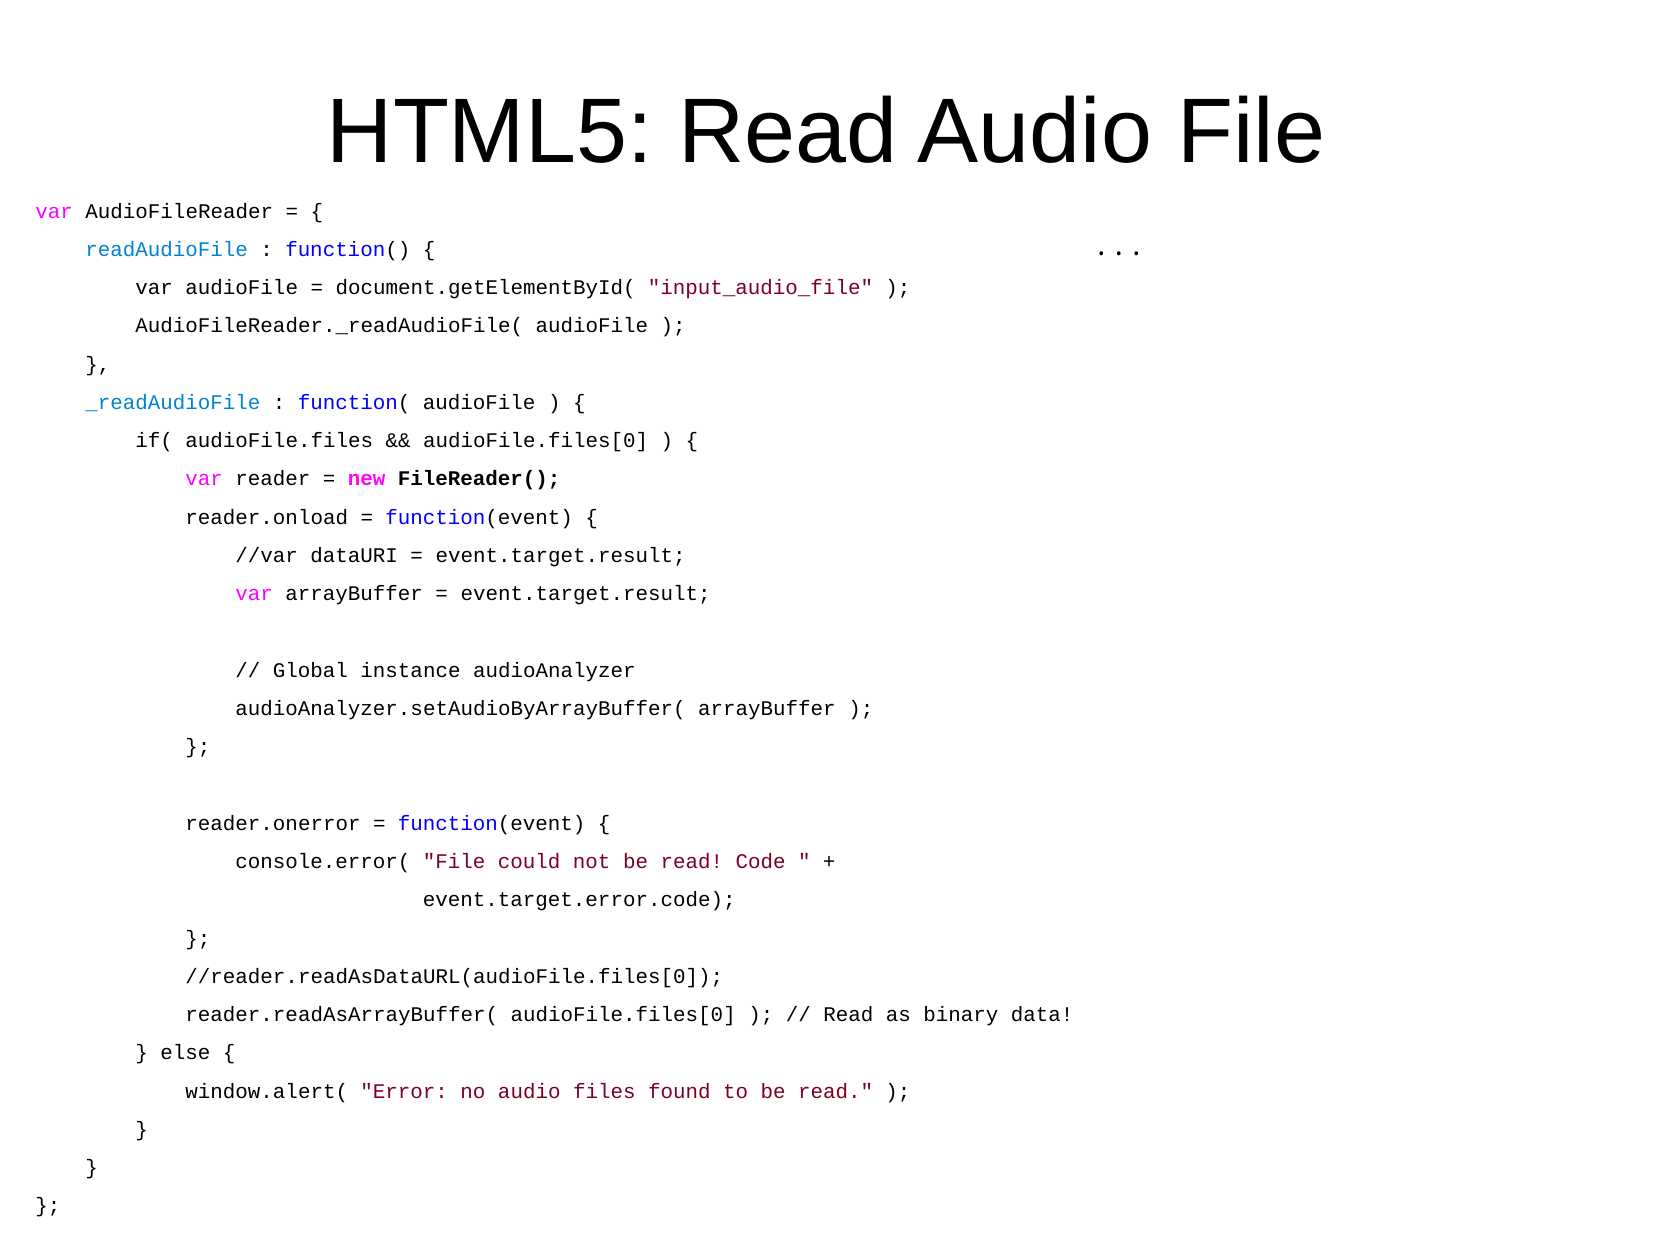

# HTML5: Read Audio File
var AudioFileReader = {
 readAudioFile : function() {
 var audioFile = document.getElementById( "input_audio_file" );
 AudioFileReader._readAudioFile( audioFile );
 },
 _readAudioFile : function( audioFile ) {
 if( audioFile.files && audioFile.files[0] ) {
 var reader = new FileReader();
 reader.onload = function(event) {
 //var dataURI = event.target.result;
 var arrayBuffer = event.target.result;
 // Global instance audioAnalyzer
 audioAnalyzer.setAudioByArrayBuffer( arrayBuffer );
 };
 reader.onerror = function(event) {
 console.error( "File could not be read! Code " +
 event.target.error.code);
 };
 //reader.readAsDataURL(audioFile.files[0]);
 reader.readAsArrayBuffer( audioFile.files[0] ); // Read as binary data!
 } else {
 window.alert( "Error: no audio files found to be read." );
 }
 }
};
...